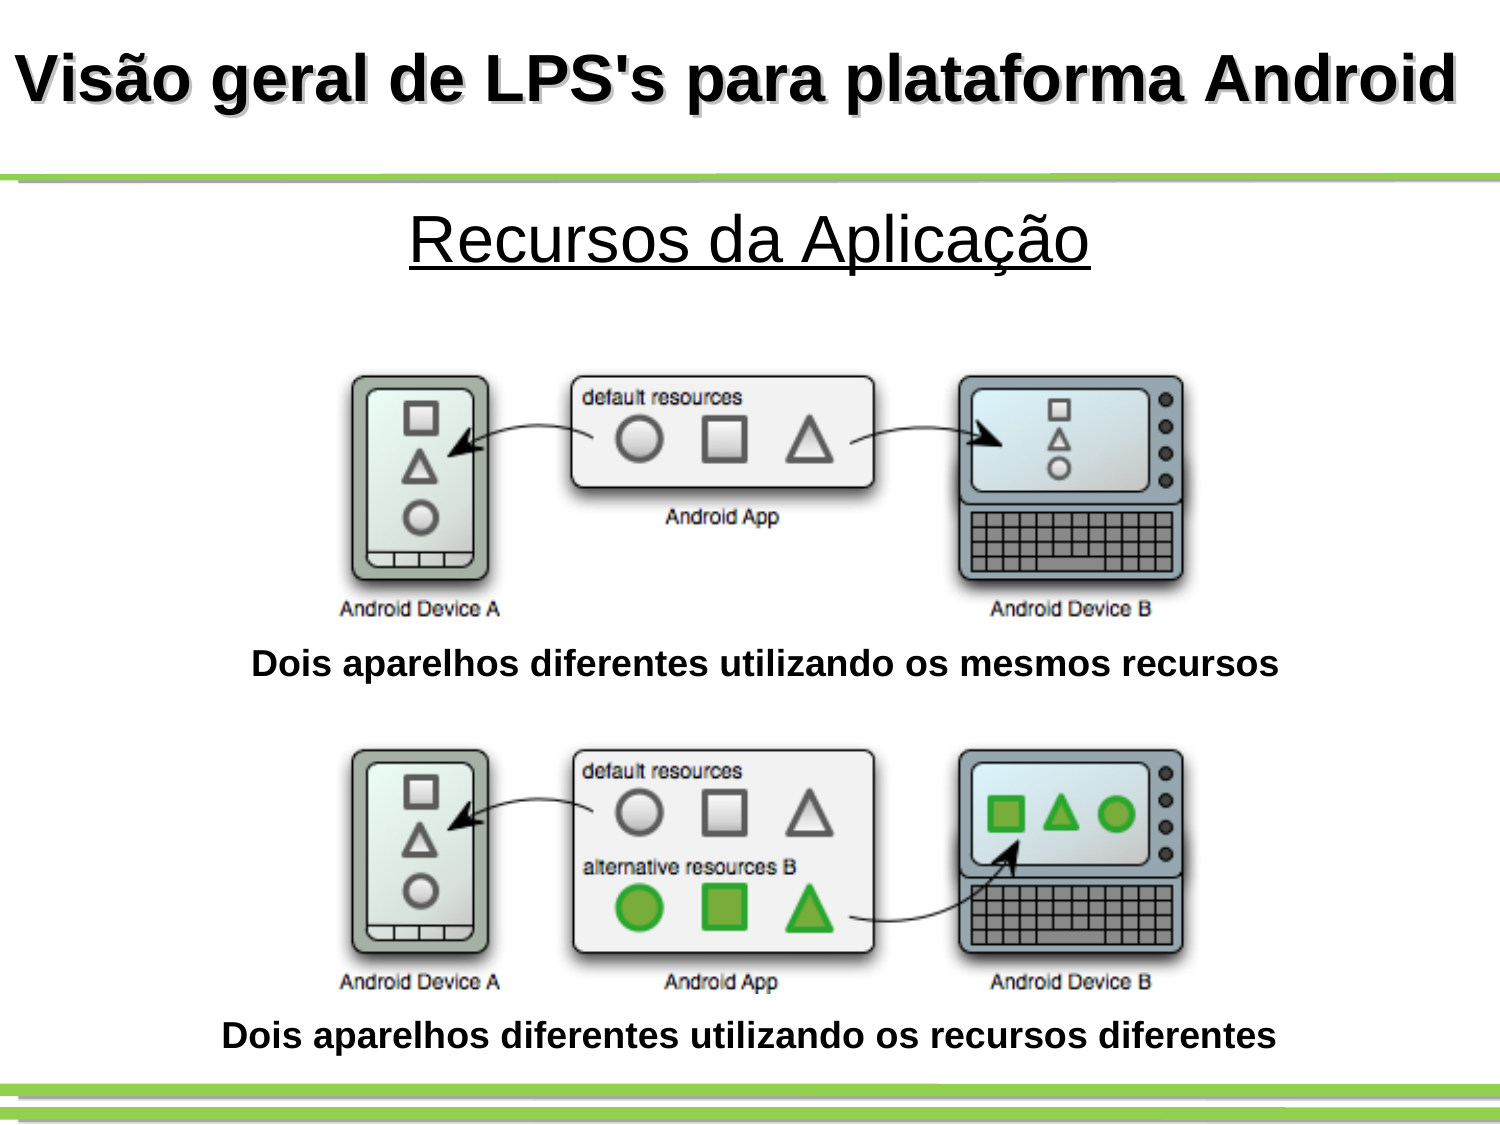

Visão geral de LPS's para plataforma Android
Recursos da Aplicação
Dois aparelhos diferentes utilizando os mesmos recursos
Dois aparelhos diferentes utilizando os recursos diferentes